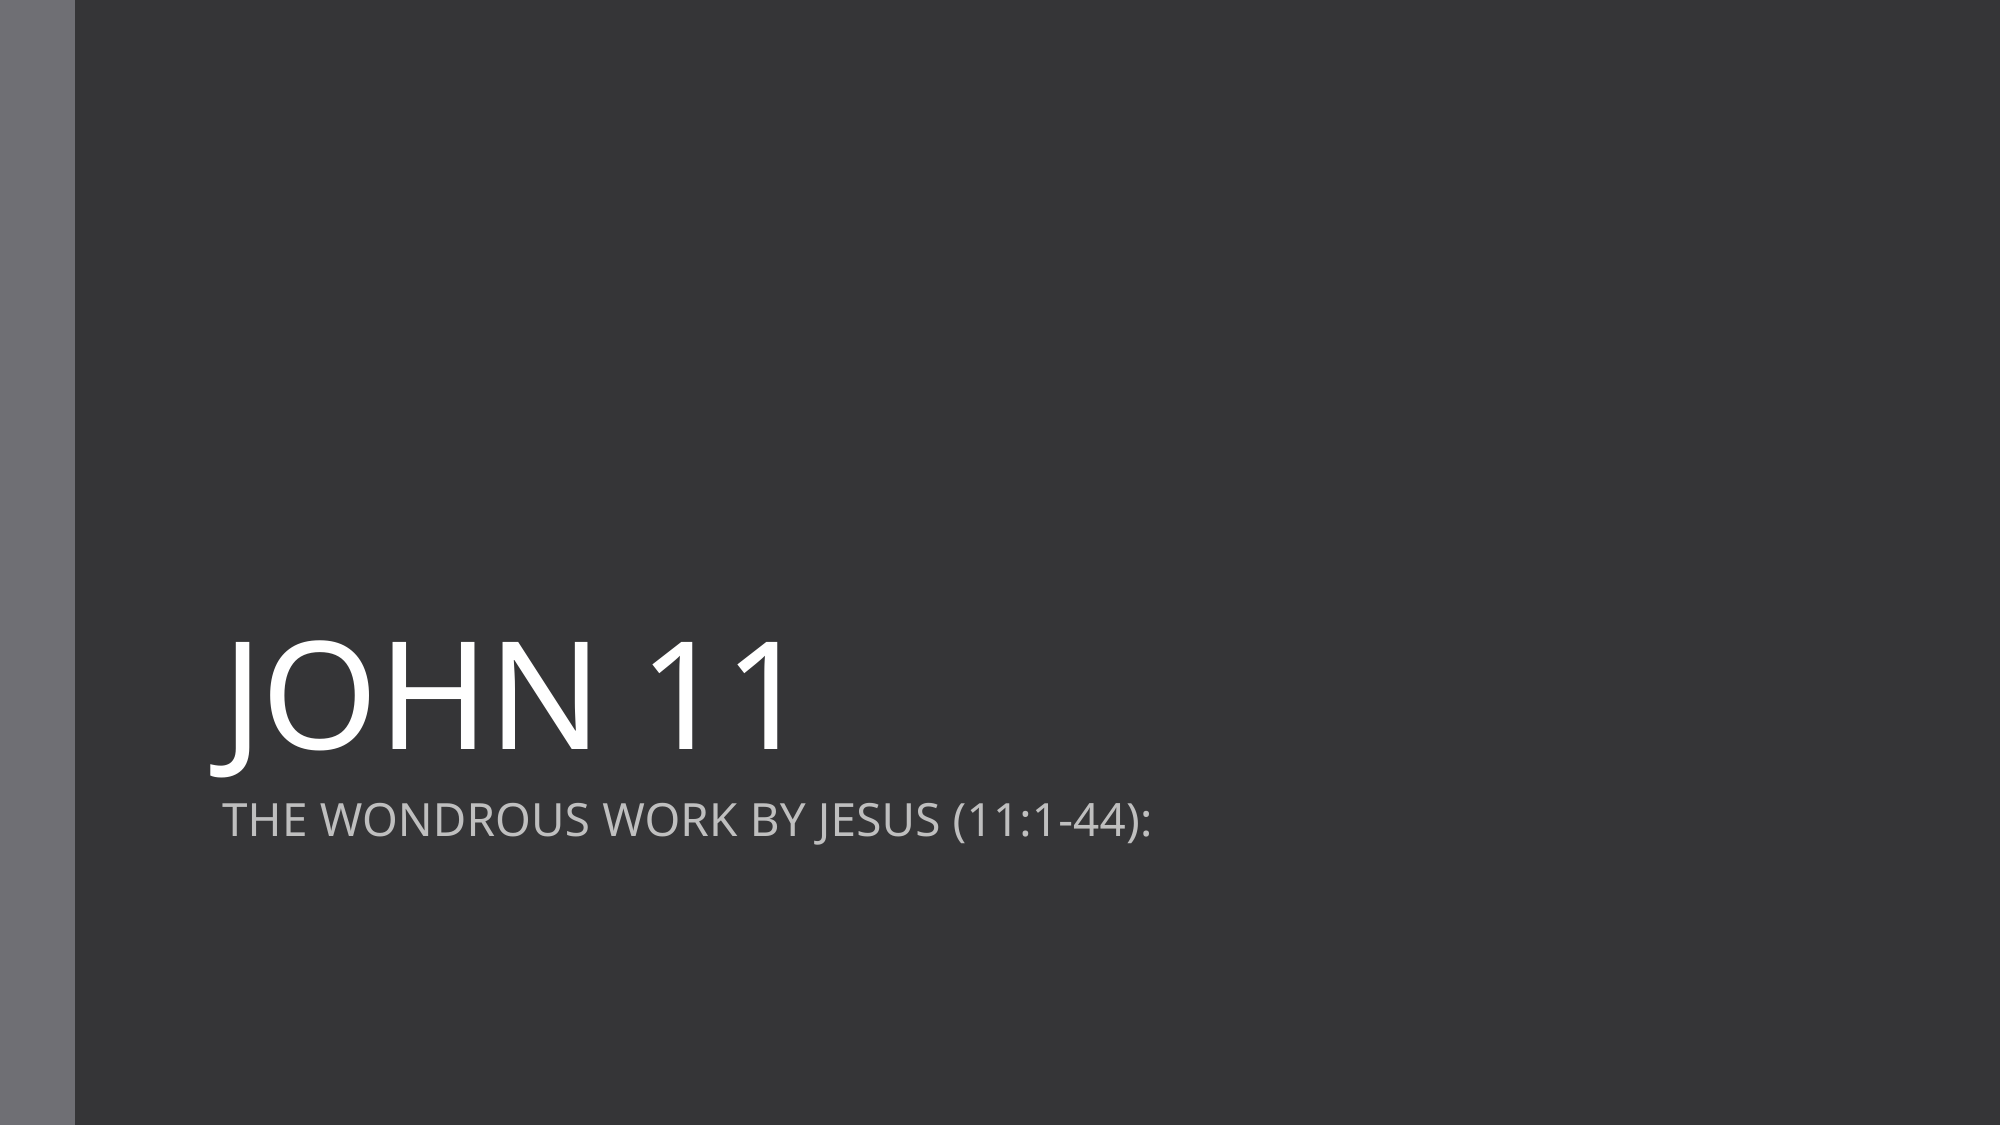

# JOHN 11
THE WONDROUS WORK BY JESUS (11:1-44):